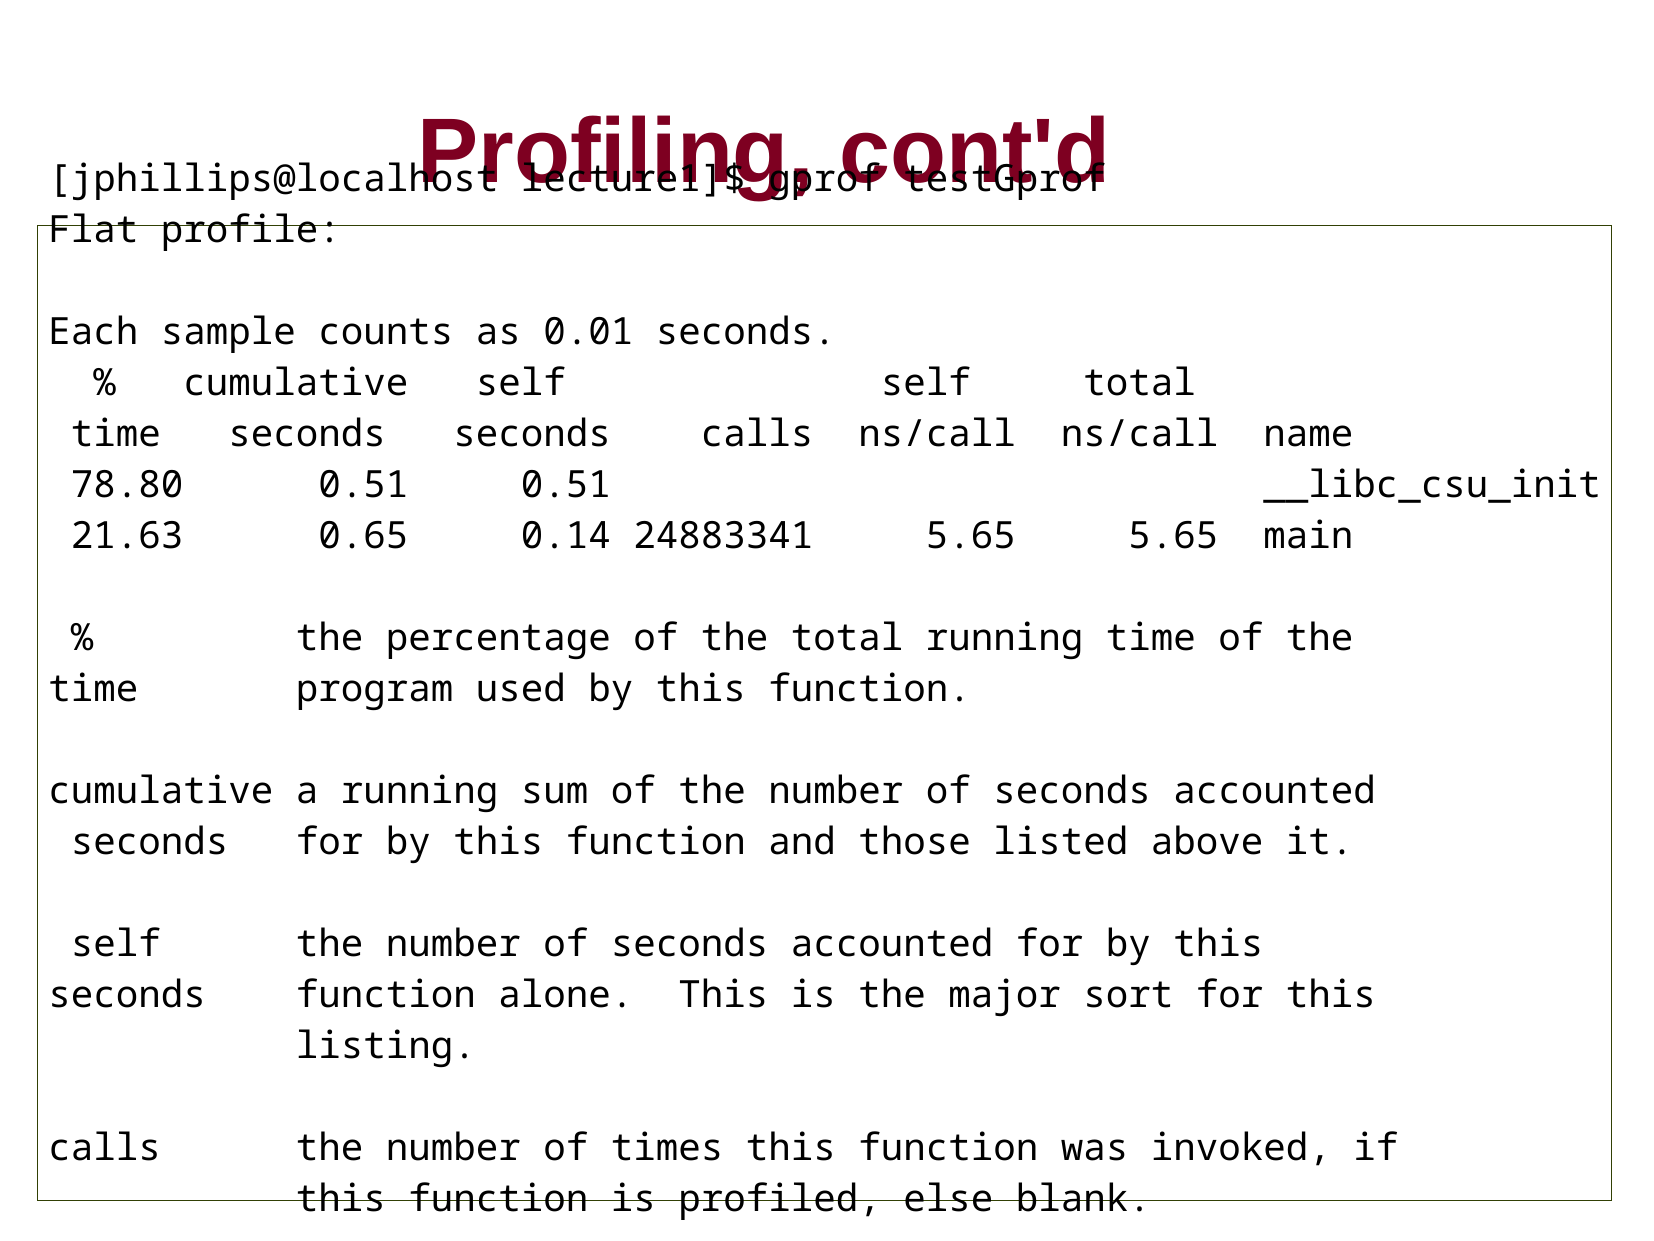

# Profiling, cont'd
[jphillips@localhost lecture1]$ gprof testGprof
Flat profile:
Each sample counts as 0.01 seconds.
 % cumulative self self total
 time seconds seconds calls ns/call ns/call name
 78.80 0.51 0.51 __libc_csu_init
 21.63 0.65 0.14 24883341 5.65 5.65 main
 % the percentage of the total running time of the
time program used by this function.
cumulative a running sum of the number of seconds accounted
 seconds for by this function and those listed above it.
 self the number of seconds accounted for by this
seconds function alone. This is the major sort for this
 listing.
calls the number of times this function was invoked, if
 this function is profiled, else blank.